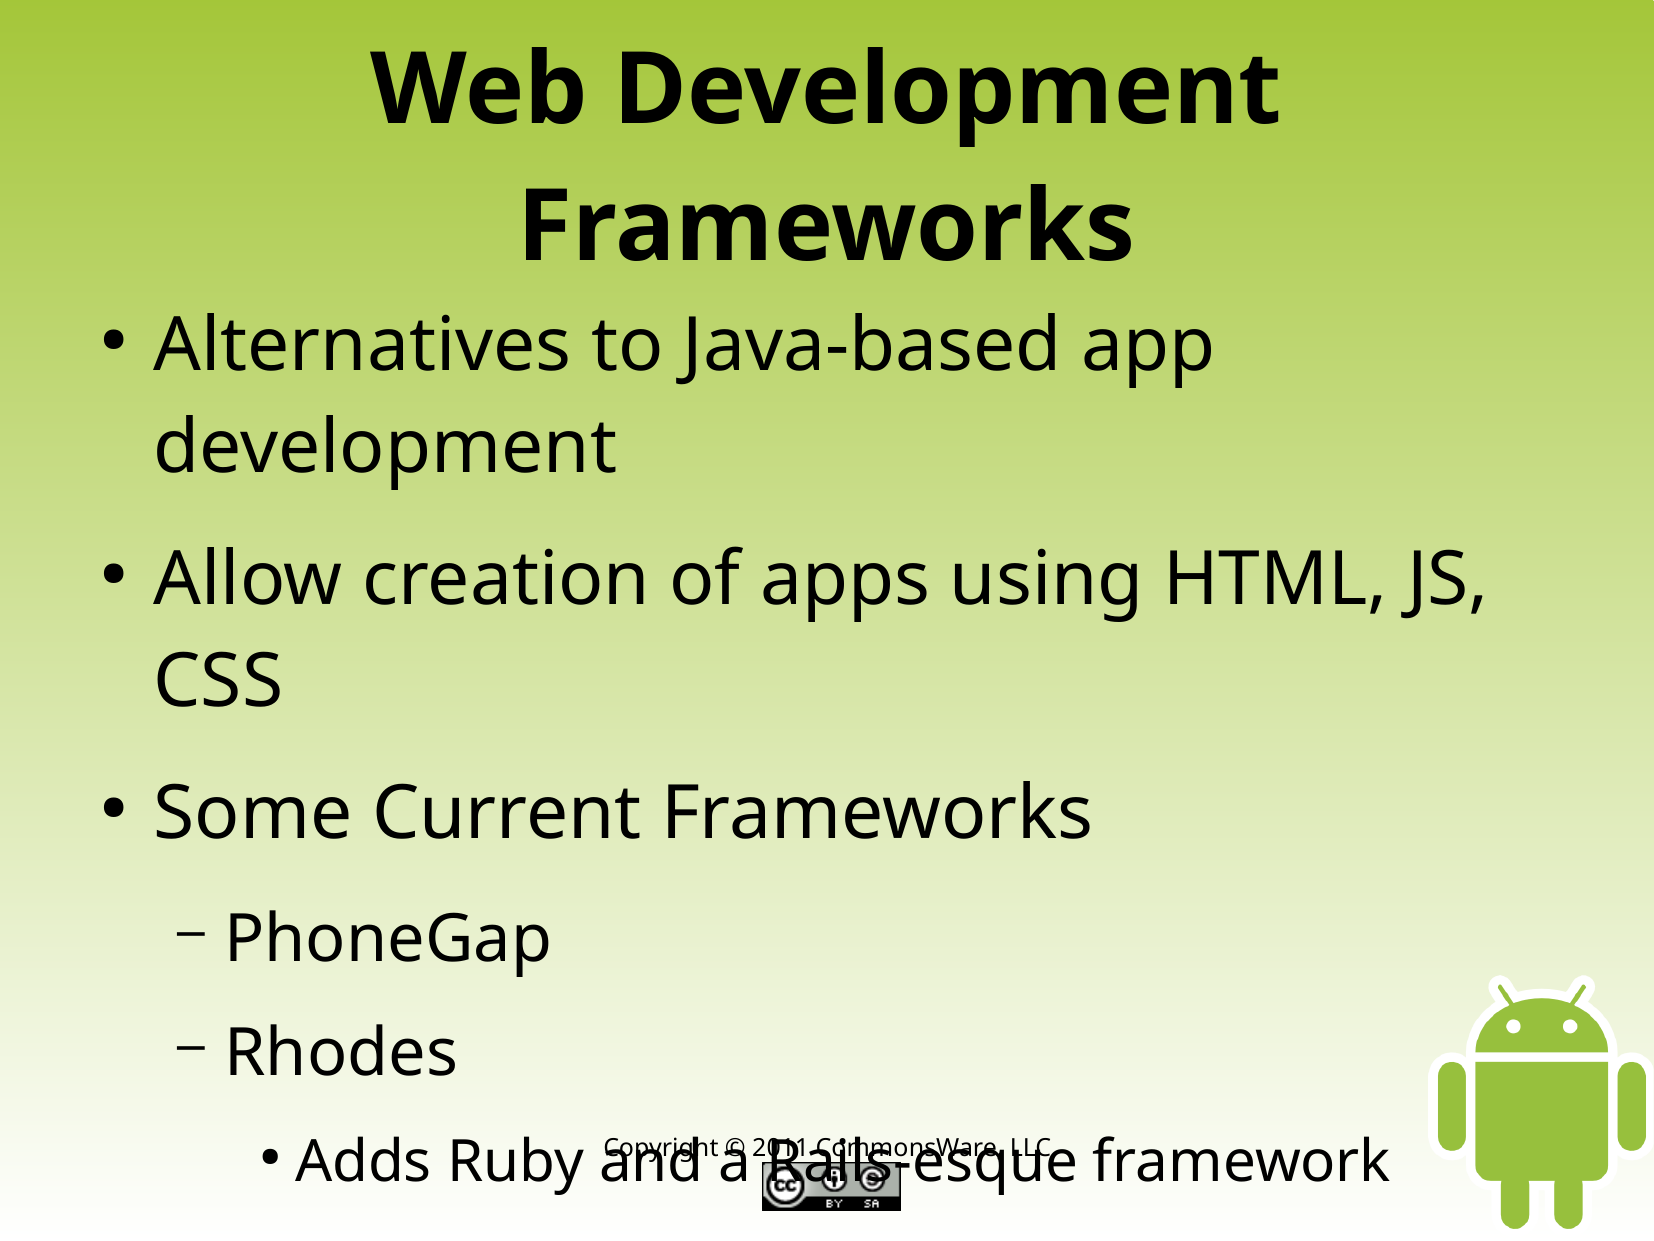

# Web Development Frameworks
Alternatives to Java-based app development
Allow creation of apps using HTML, JS, CSS
Some Current Frameworks
PhoneGap
Rhodes
Adds Ruby and a Rails-esque framework